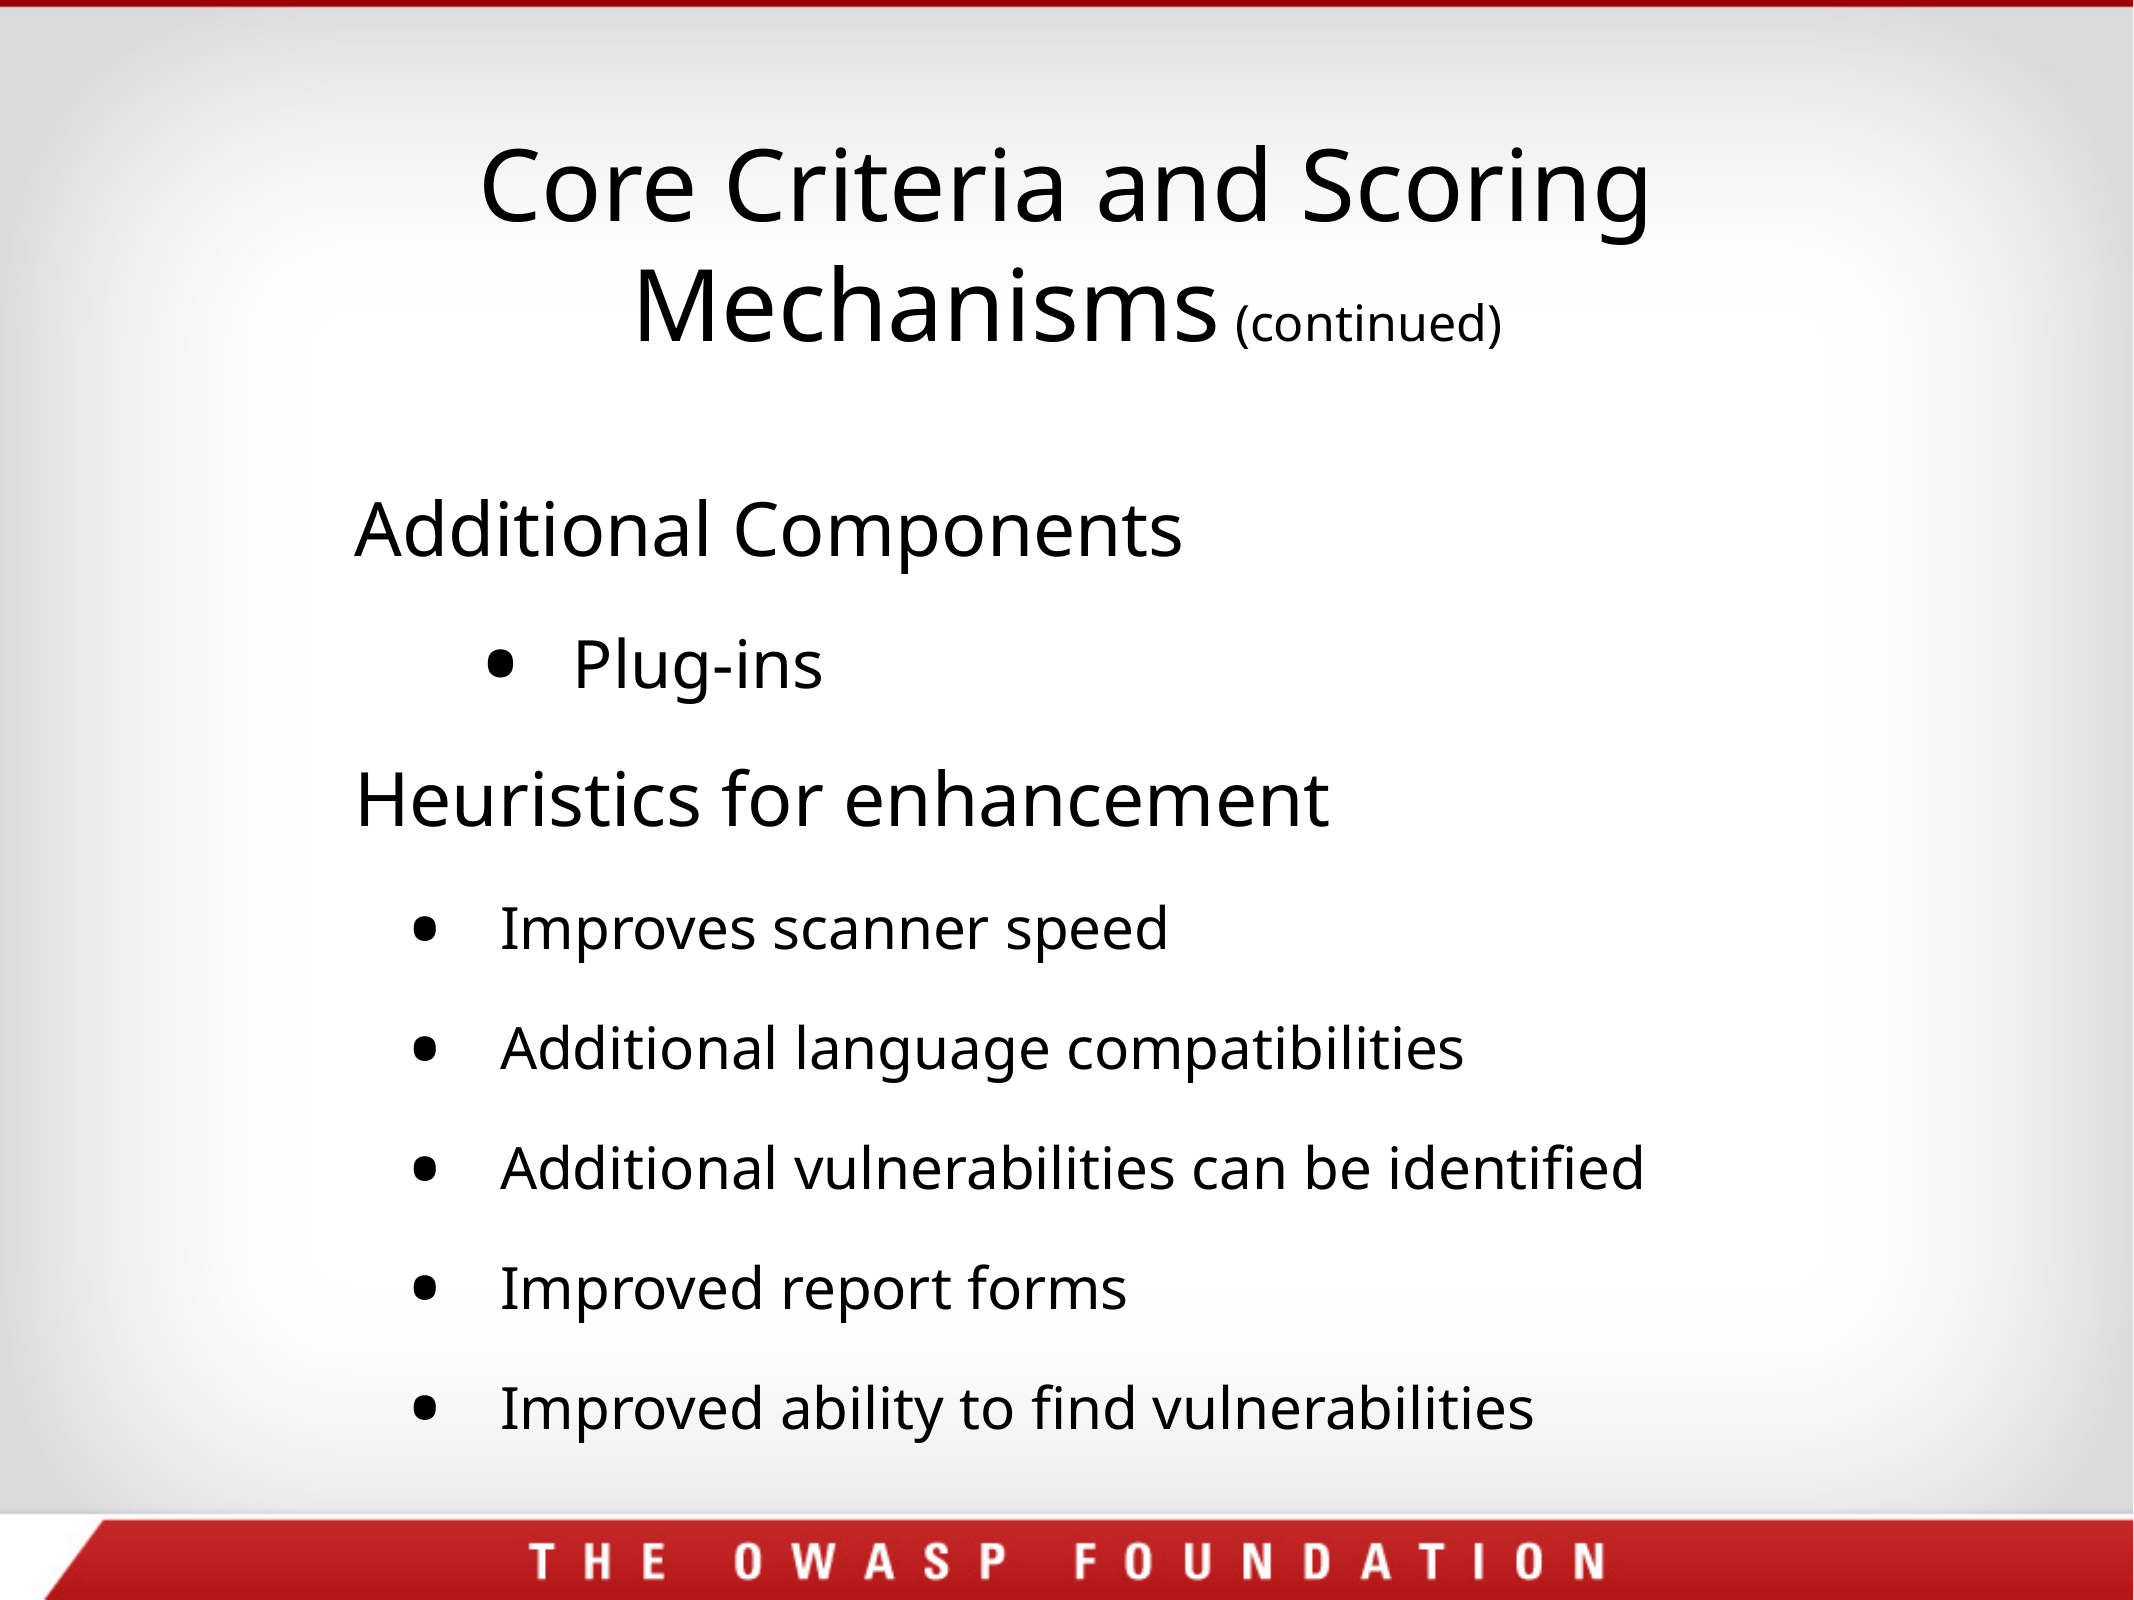

# Core Criteria and Scoring Mechanisms (continued)
Additional Components
Plug-ins
Heuristics for enhancement
Improves scanner speed
Additional language compatibilities
Additional vulnerabilities can be identified
Improved report forms
Improved ability to find vulnerabilities